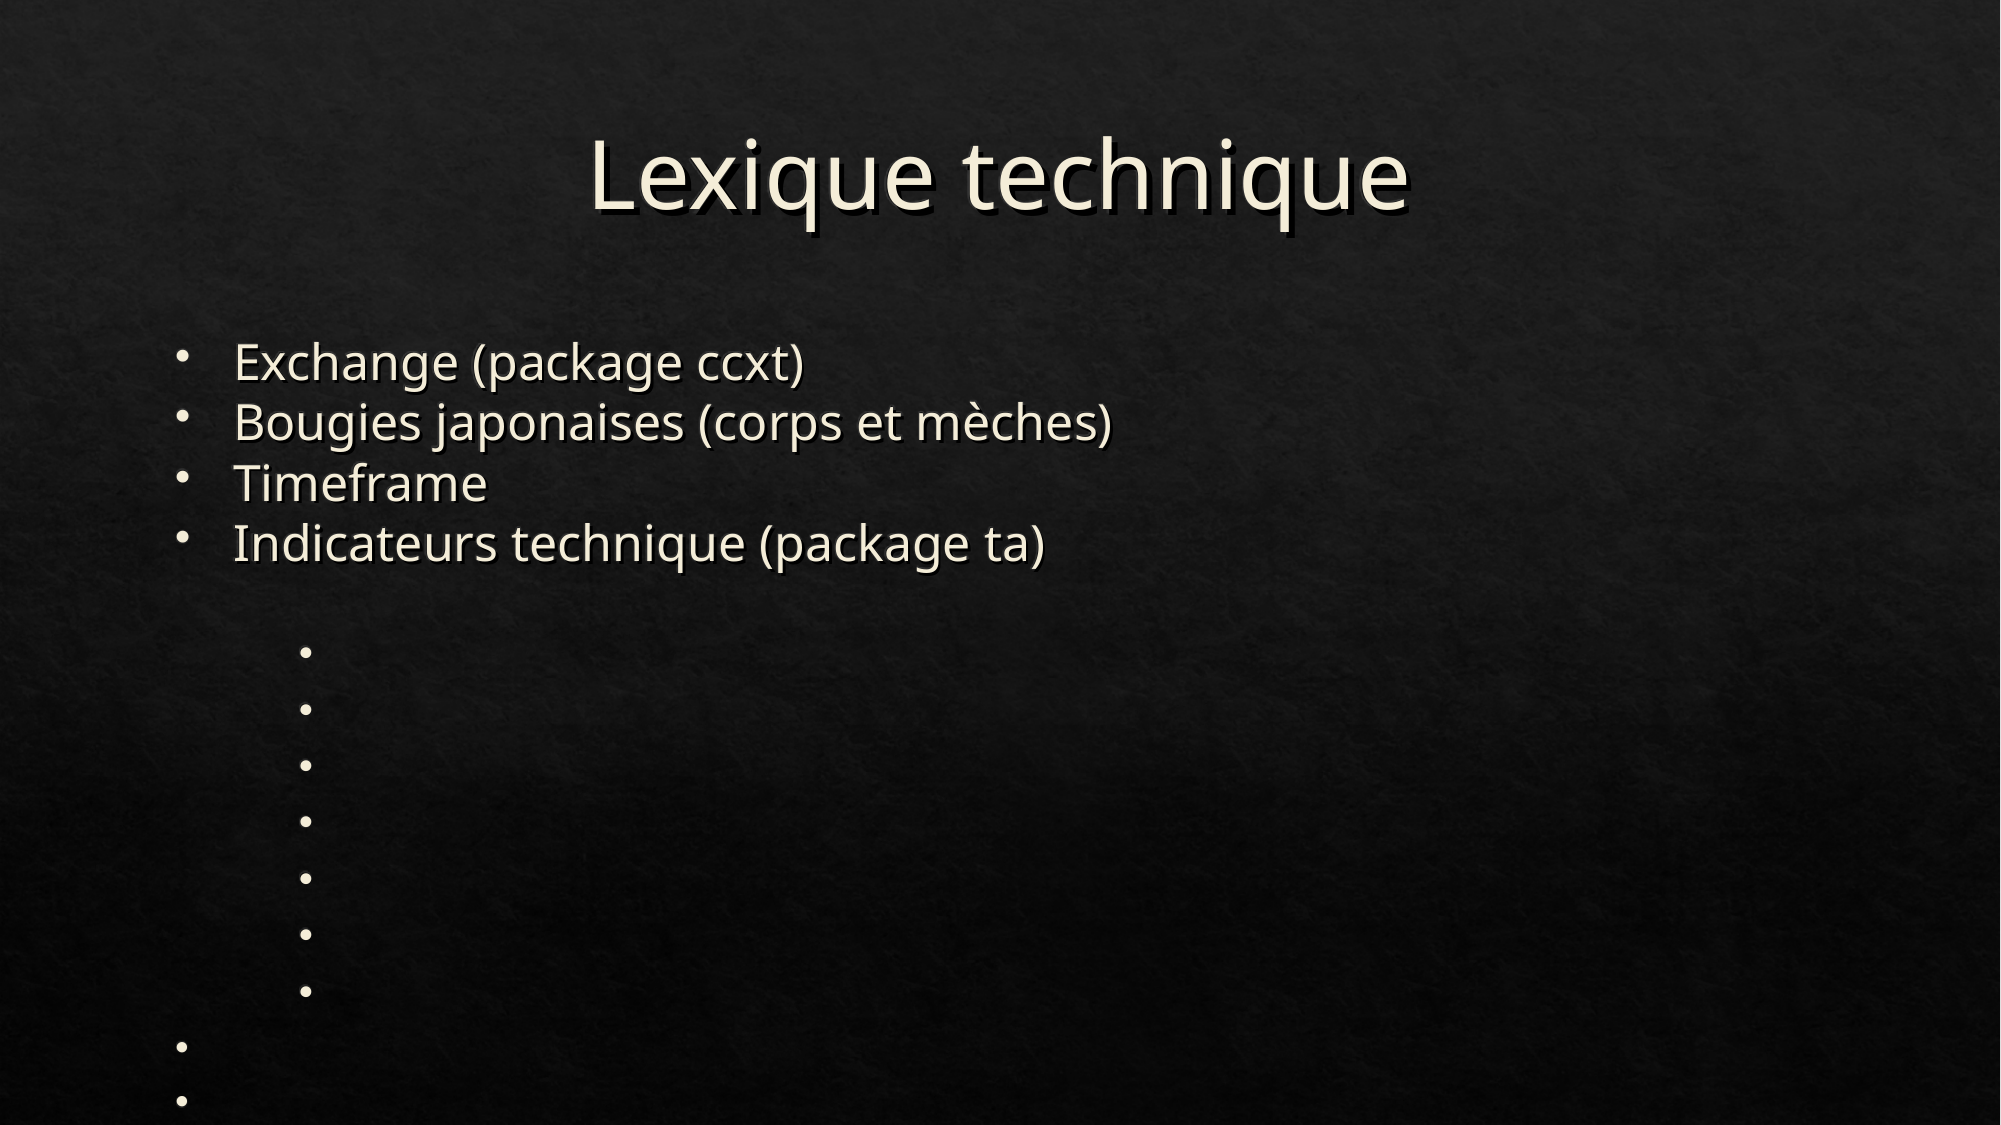

# Lexique technique
Exchange (package ccxt)
Bougies japonaises (corps et mèches)
Timeframe
Indicateurs technique (package ta)